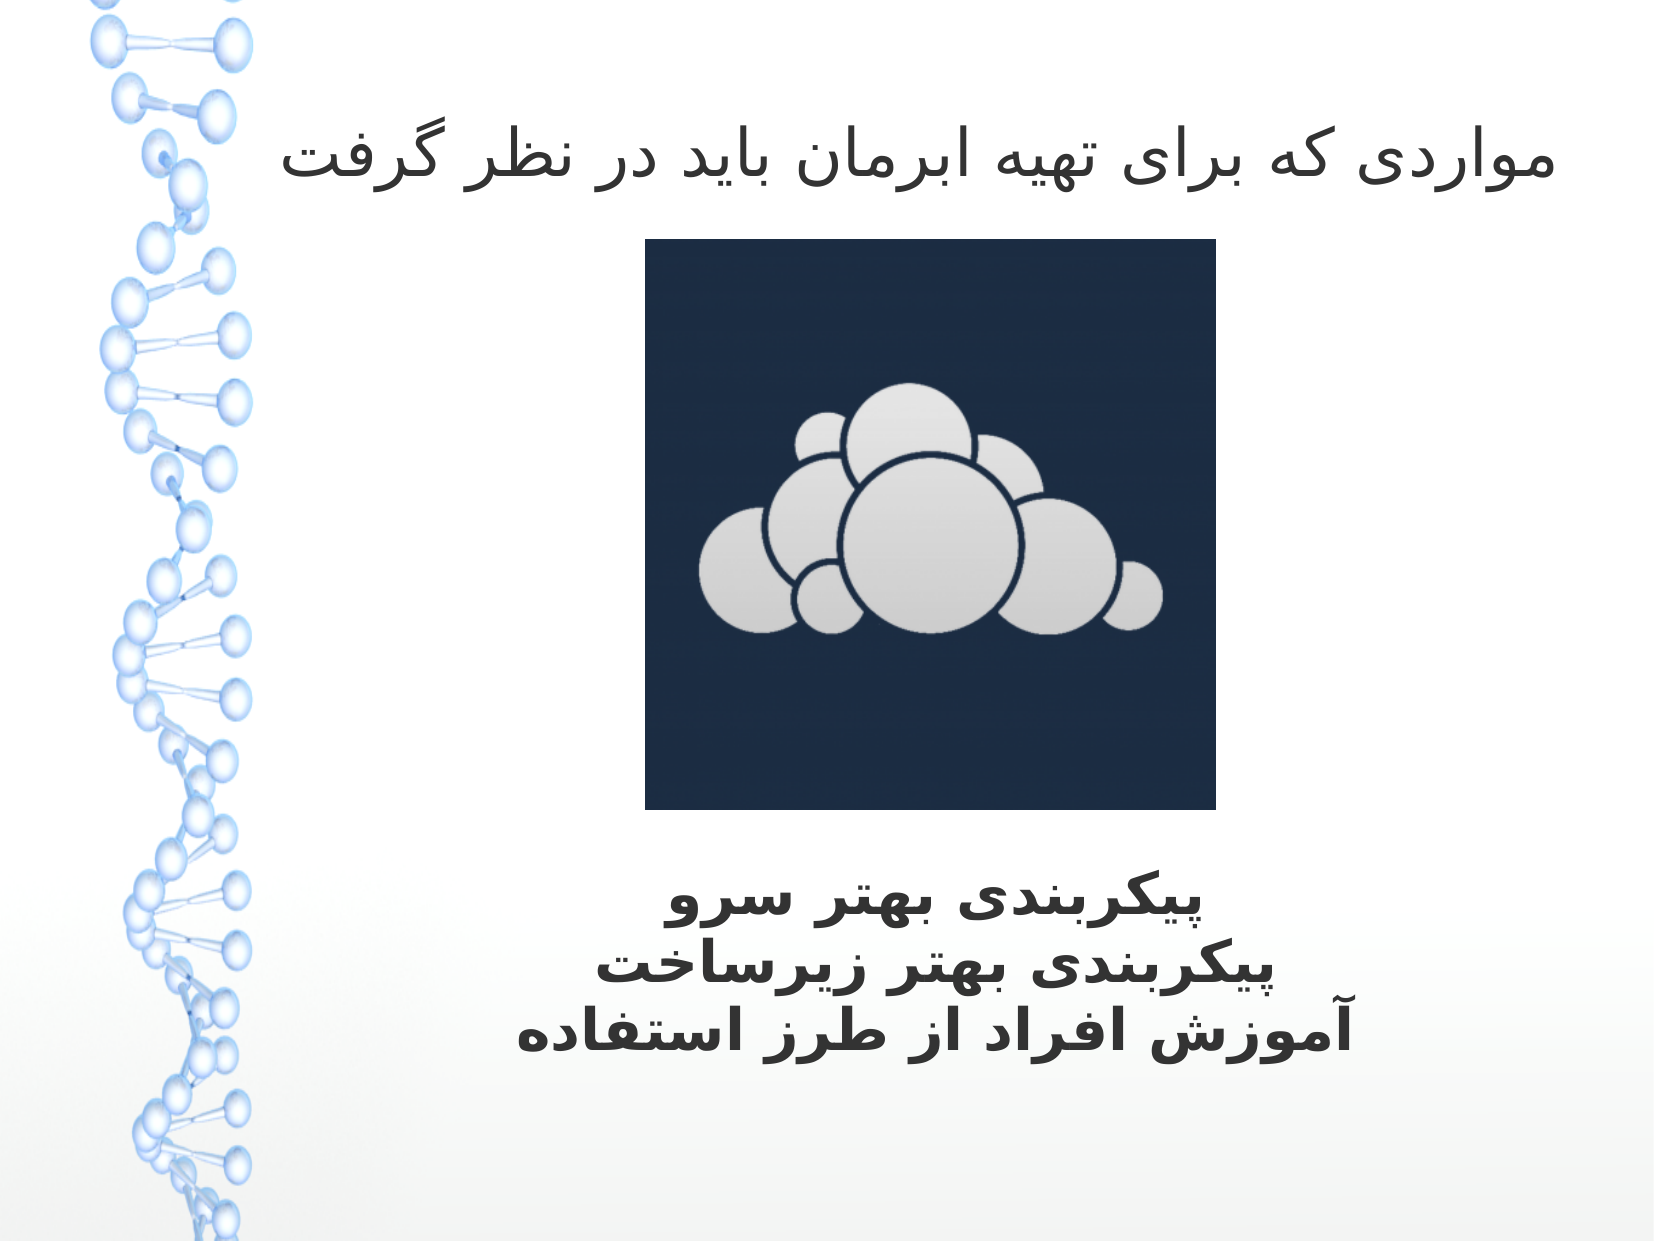

# مواردی که برای تهیه ابرمان باید در نظر گرفت
پیکربندی بهتر سرو
پیکربندی بهتر زیرساخت
آموزش افراد از طرز استفاده